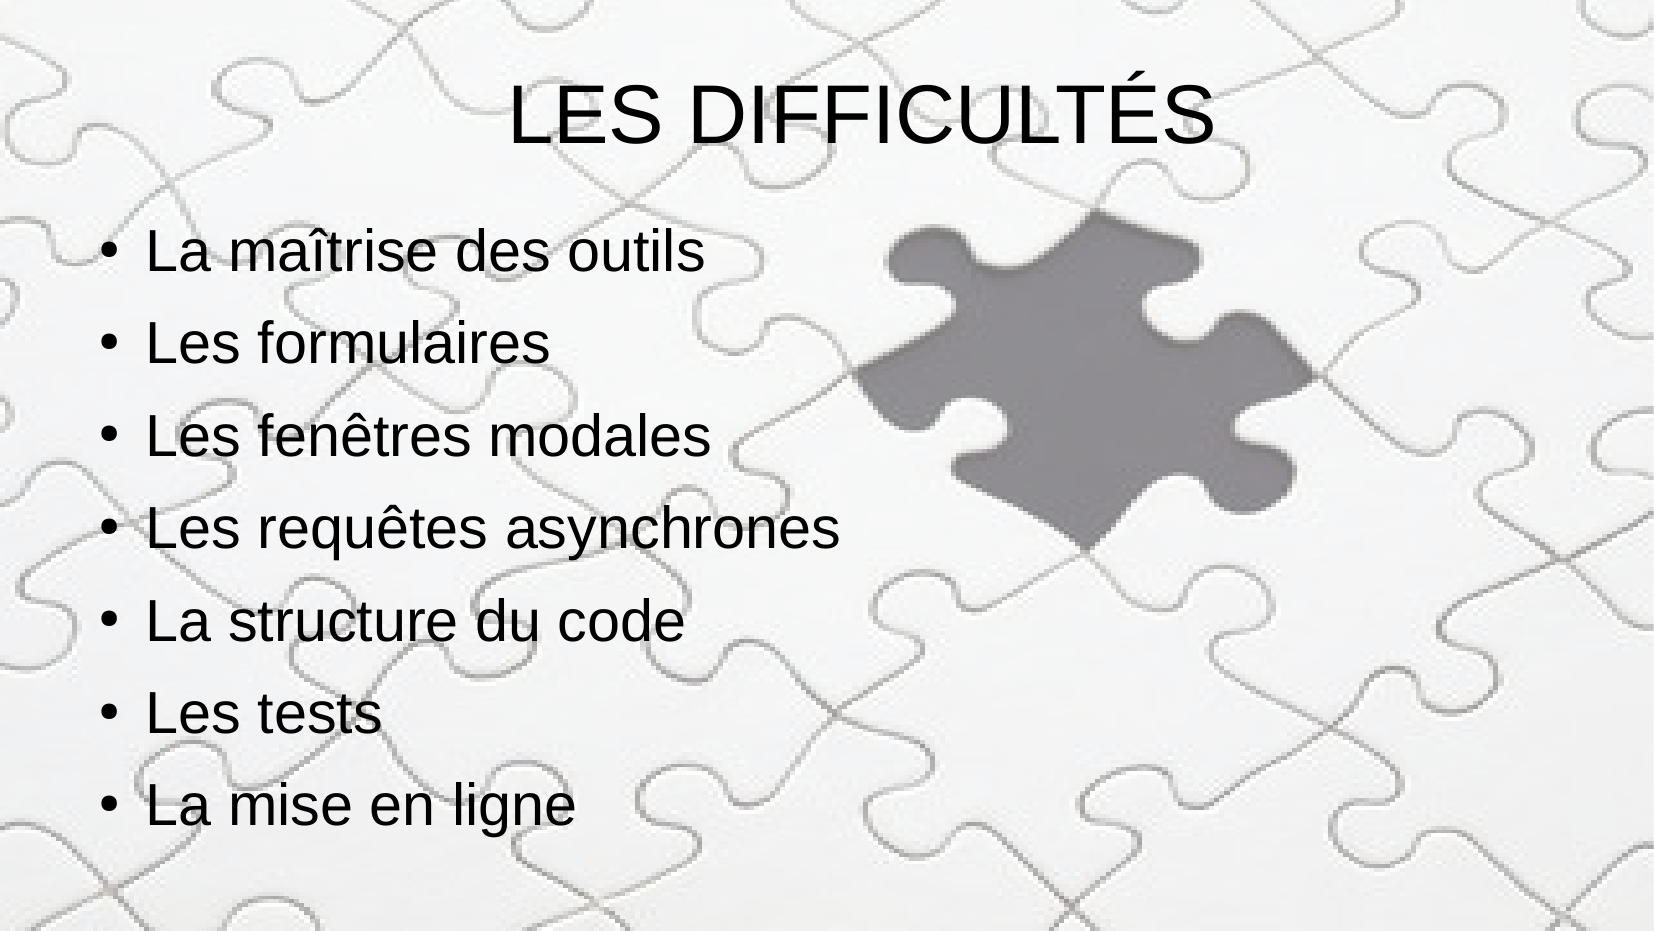

# LES DIFFICULTÉS
La maîtrise des outils
Les formulaires
Les fenêtres modales
Les requêtes asynchrones
La structure du code
Les tests
La mise en ligne